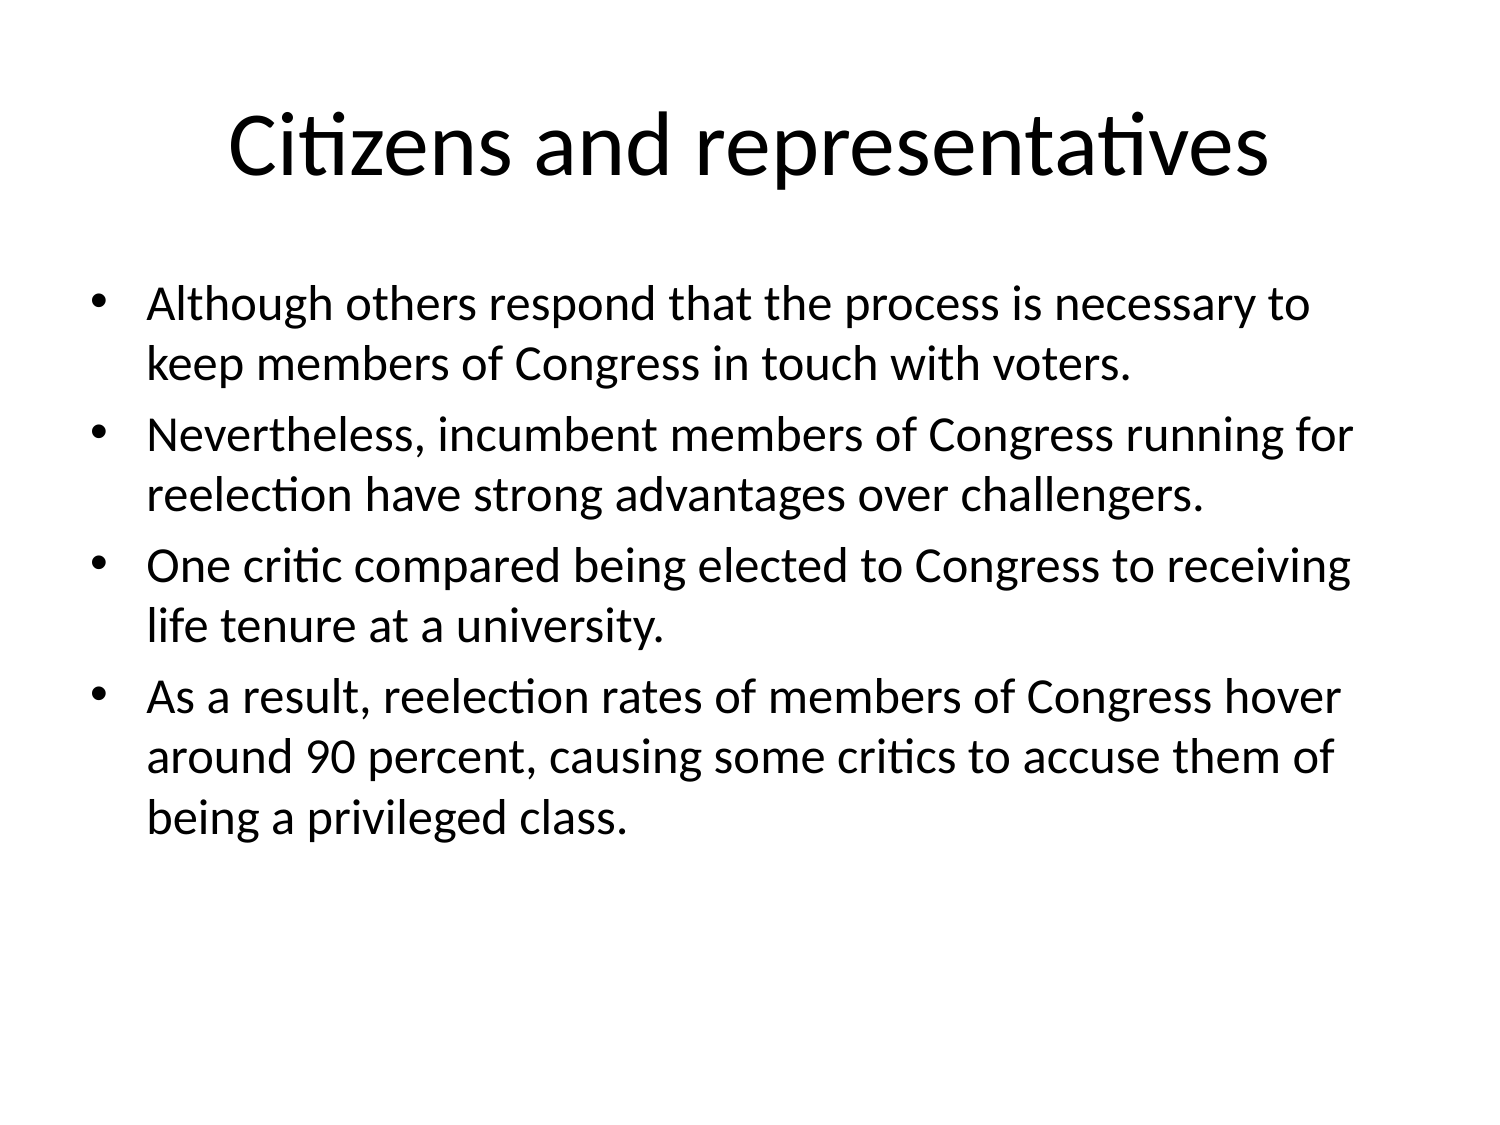

# Citizens and representatives
Although others respond that the process is necessary to keep members of Congress in touch with voters.
Nevertheless, incumbent members of Congress running for reelection have strong advantages over challengers.
One critic compared being elected to Congress to receiving life tenure at a university.
As a result, reelection rates of members of Congress hover around 90 percent, causing some critics to accuse them of being a privileged class.